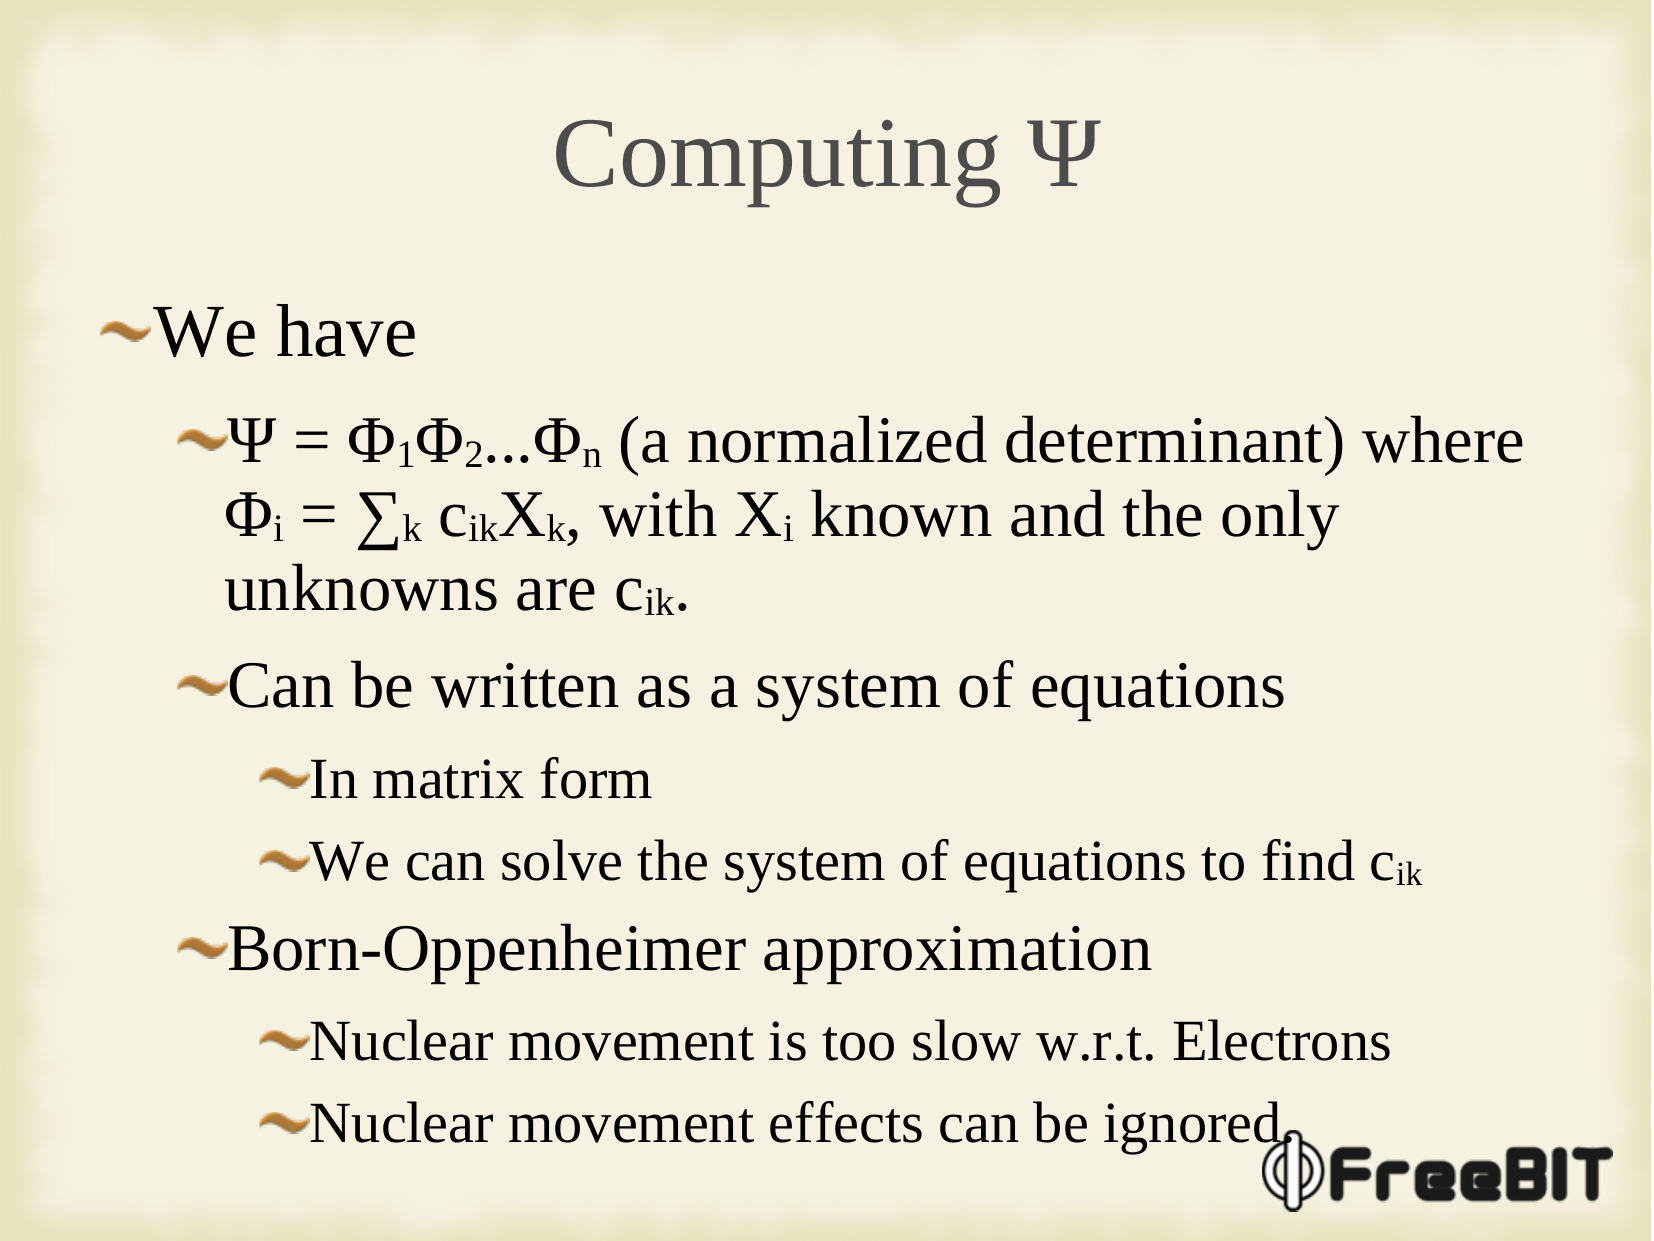

# Computing Ψ
We have
Ψ = Φ1Φ2...Φn (a normalized determinant) where Φi = ∑k cikΧk, with Χi known and the only unknowns are cik.
Can be written as a system of equations
In matrix form
We can solve the system of equations to find cik
Born-Oppenheimer approximation
Nuclear movement is too slow w.r.t. Electrons
Nuclear movement effects can be ignored.